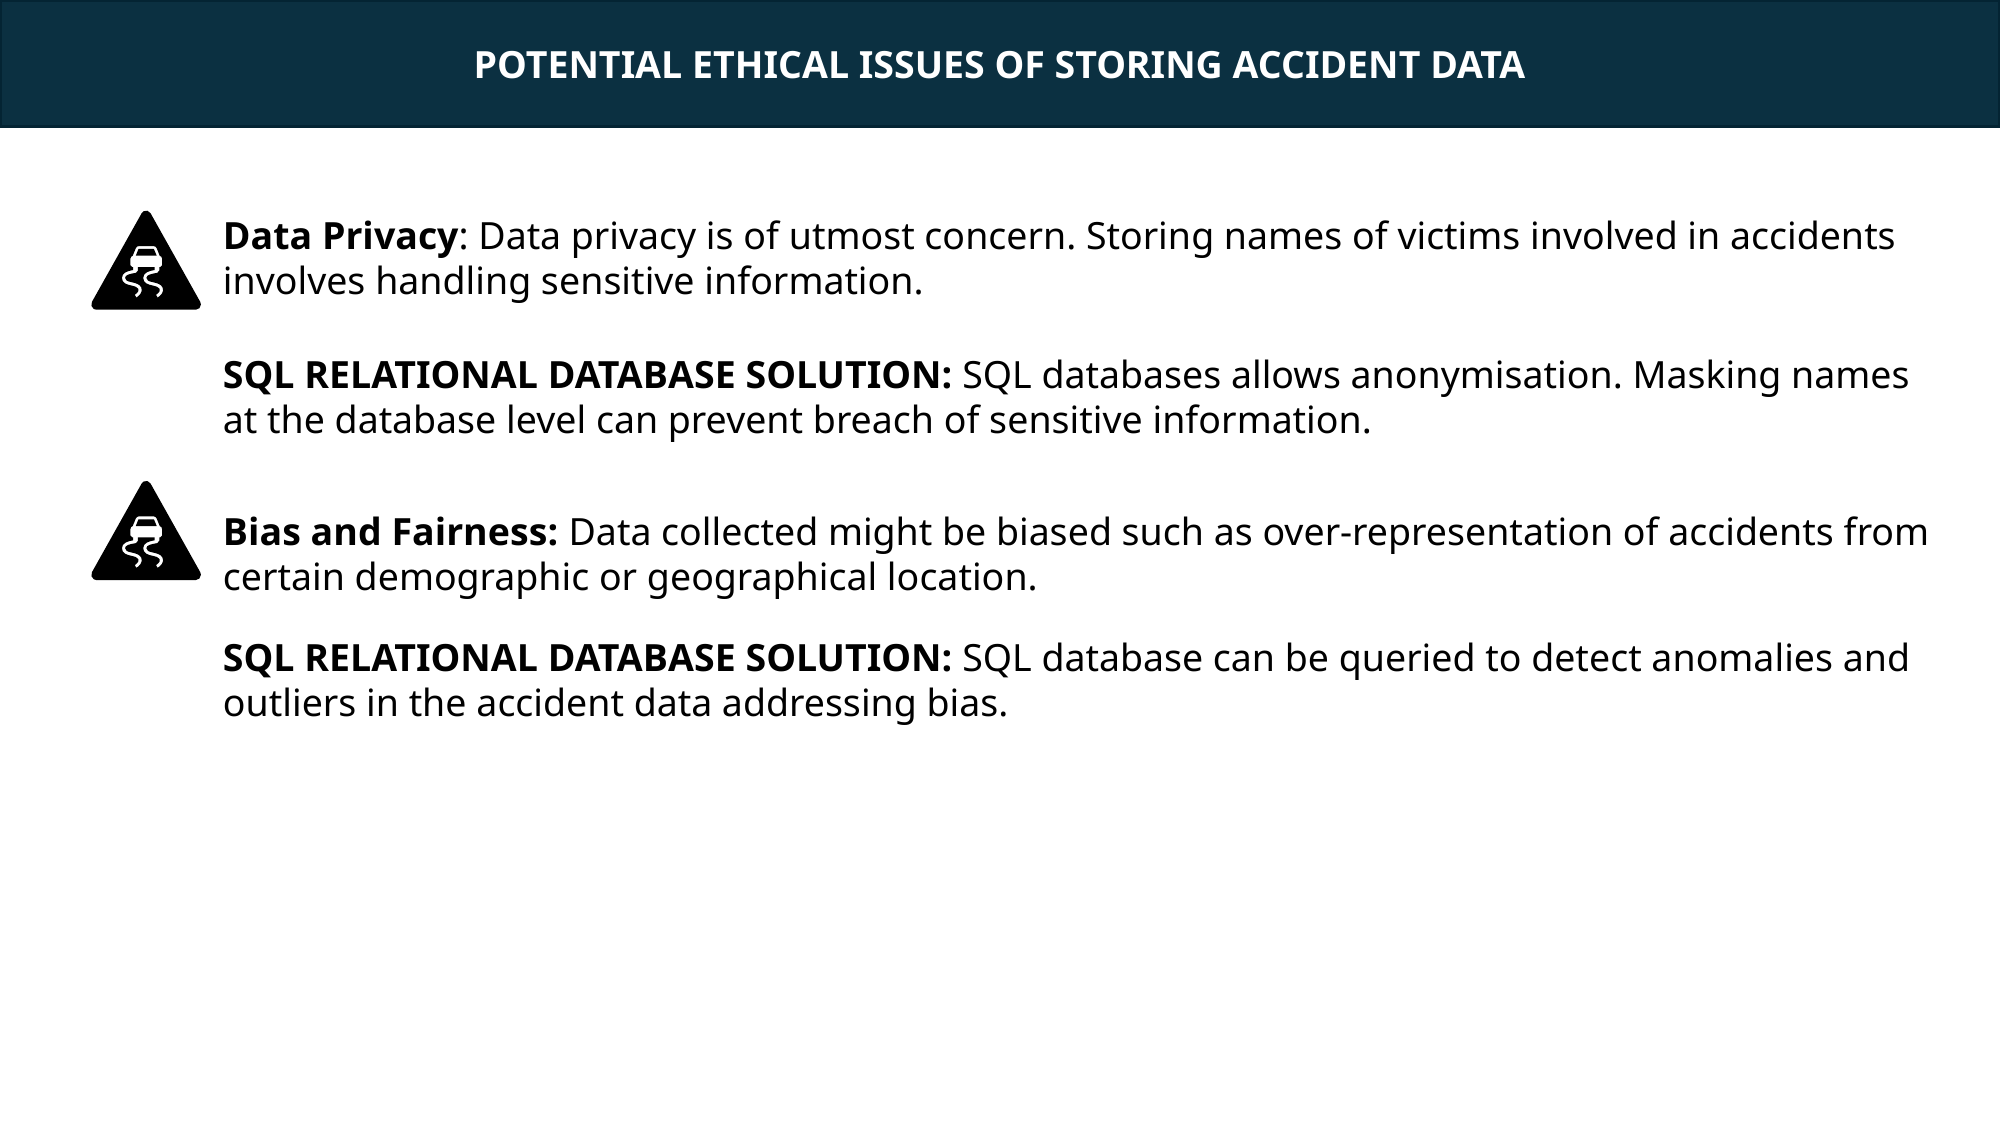

POTENTIAL ETHICAL ISSUES OF STORING ACCIDENT DATA
Data Privacy: Data privacy is of utmost concern. Storing names of victims involved in accidents involves handling sensitive information.
SQL RELATIONAL DATABASE SOLUTION: SQL databases allows anonymisation. Masking names at the database level can prevent breach of sensitive information.
Bias and Fairness: Data collected might be biased such as over-representation of accidents from certain demographic or geographical location.
SQL RELATIONAL DATABASE SOLUTION: SQL database can be queried to detect anomalies and outliers in the accident data addressing bias.